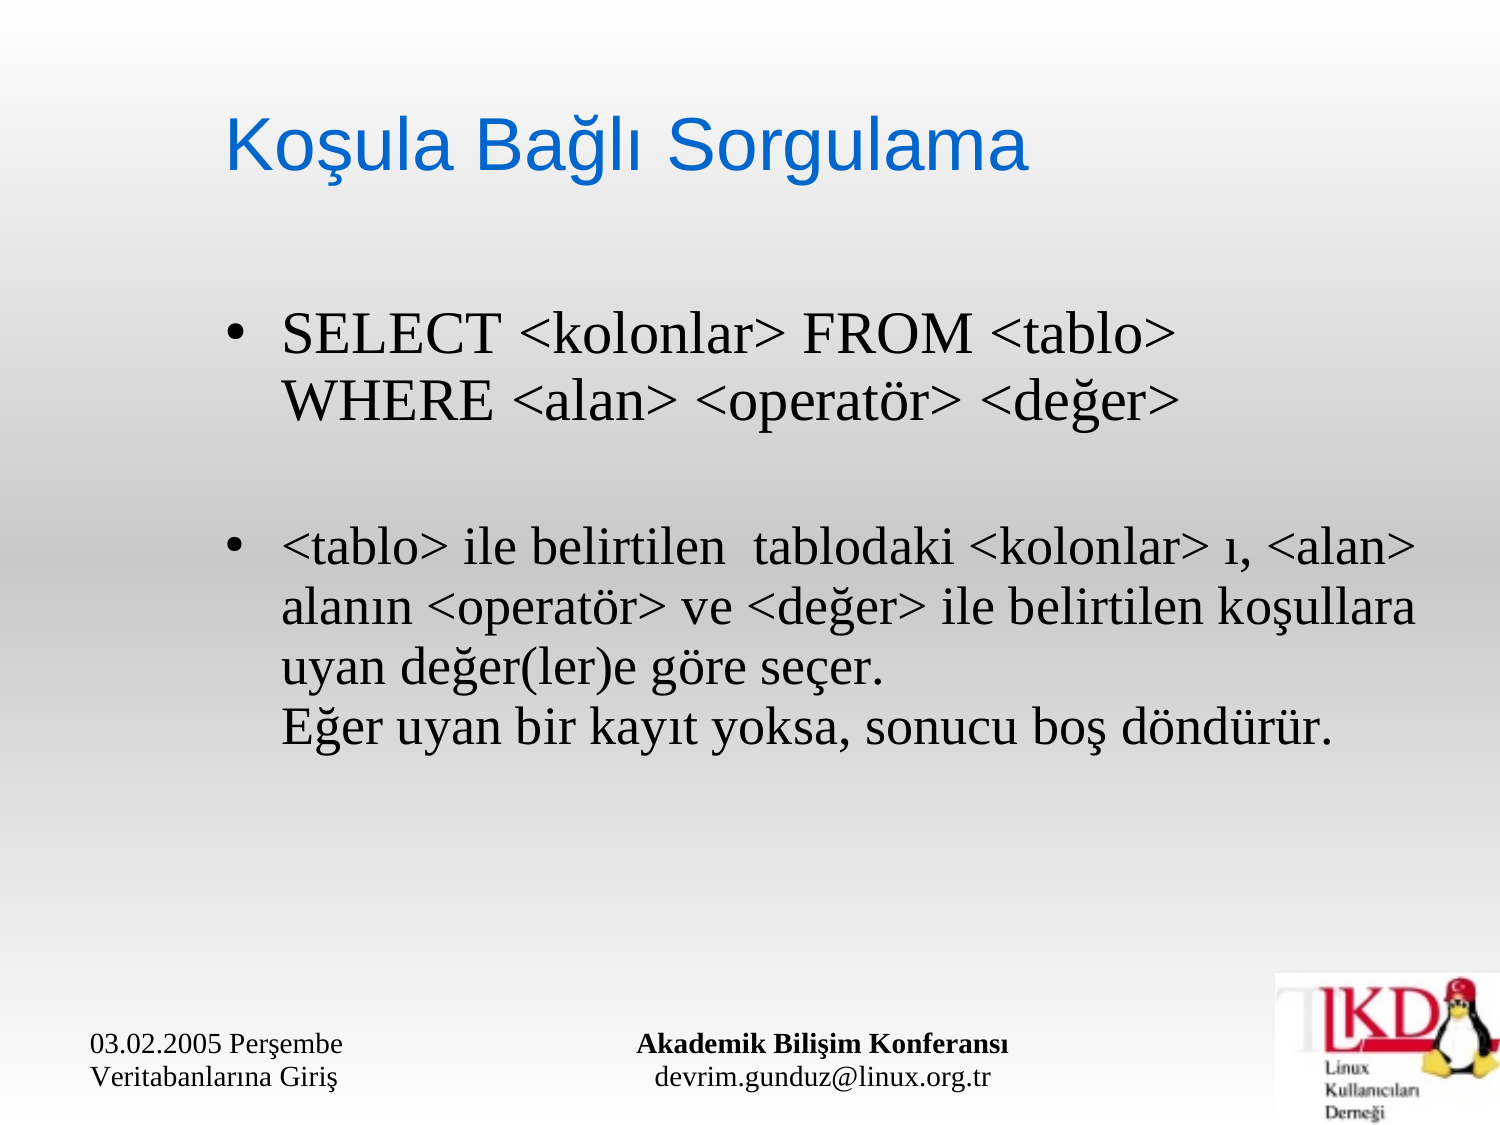

# Koşula Bağlı Sorgulama
SELECT <kolonlar> FROM <tablo>
WHERE <alan> <operatör> <değer>
<tablo> ile belirtilen tablodaki <kolonlar> ı, <alan> alanın <operatör> ve <değer> ile belirtilen koşullara uyan değer(ler)e göre seçer.
Eğer uyan bir kayıt yoksa, sonucu boş döndürür.